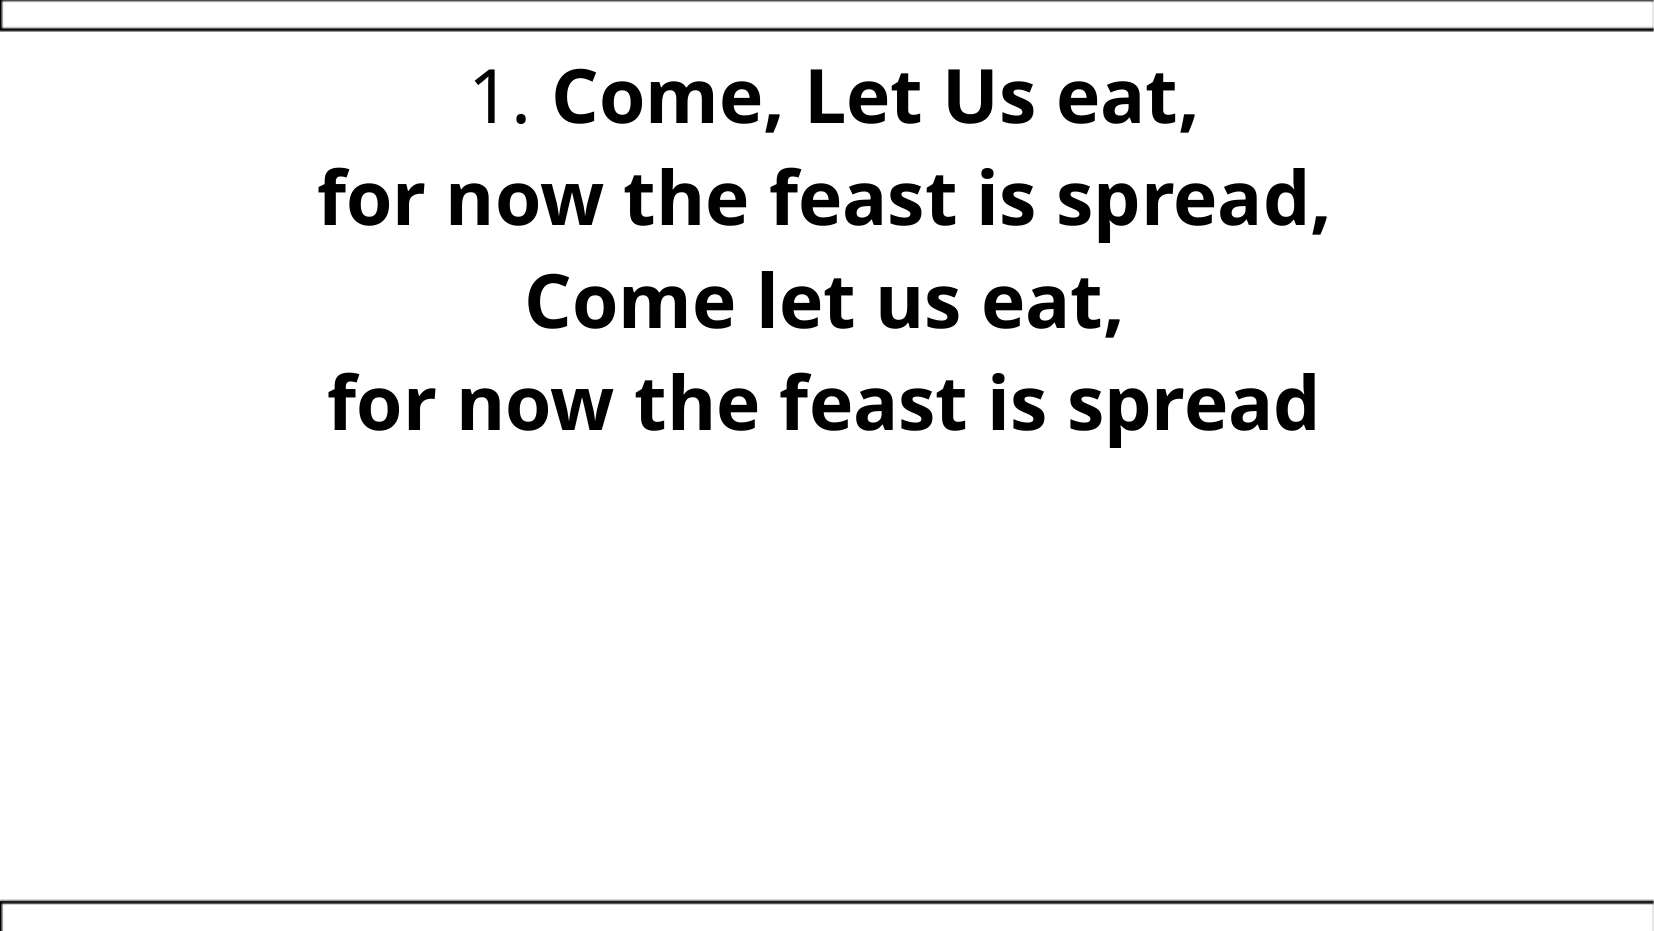

1. Come, Let Us eat,
for now the feast is spread,
Come let us eat,
for now the feast is spread